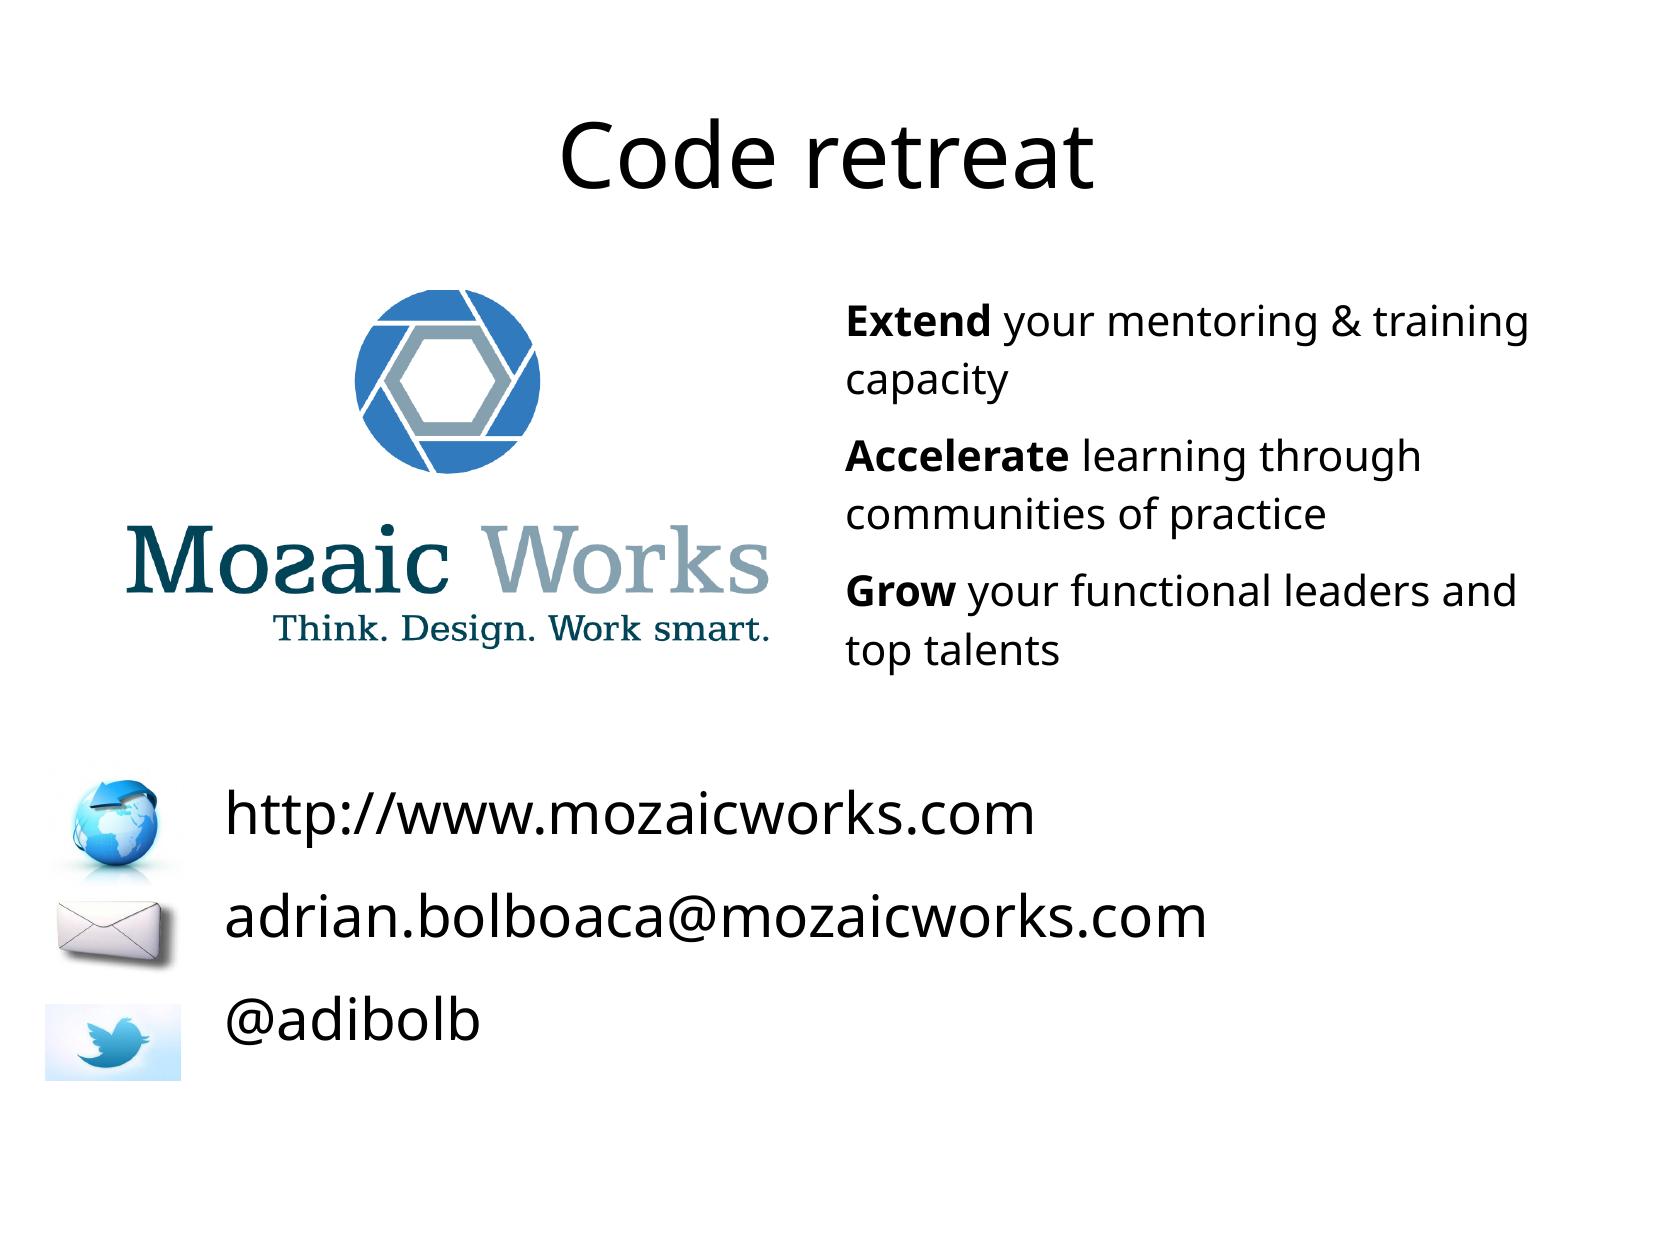

# Code retreat
Extend your mentoring & training capacity
Accelerate learning through communities of practice
Grow your functional leaders and top talents
http://www.mozaicworks.com
adrian.bolboaca@mozaicworks.com
@adibolb